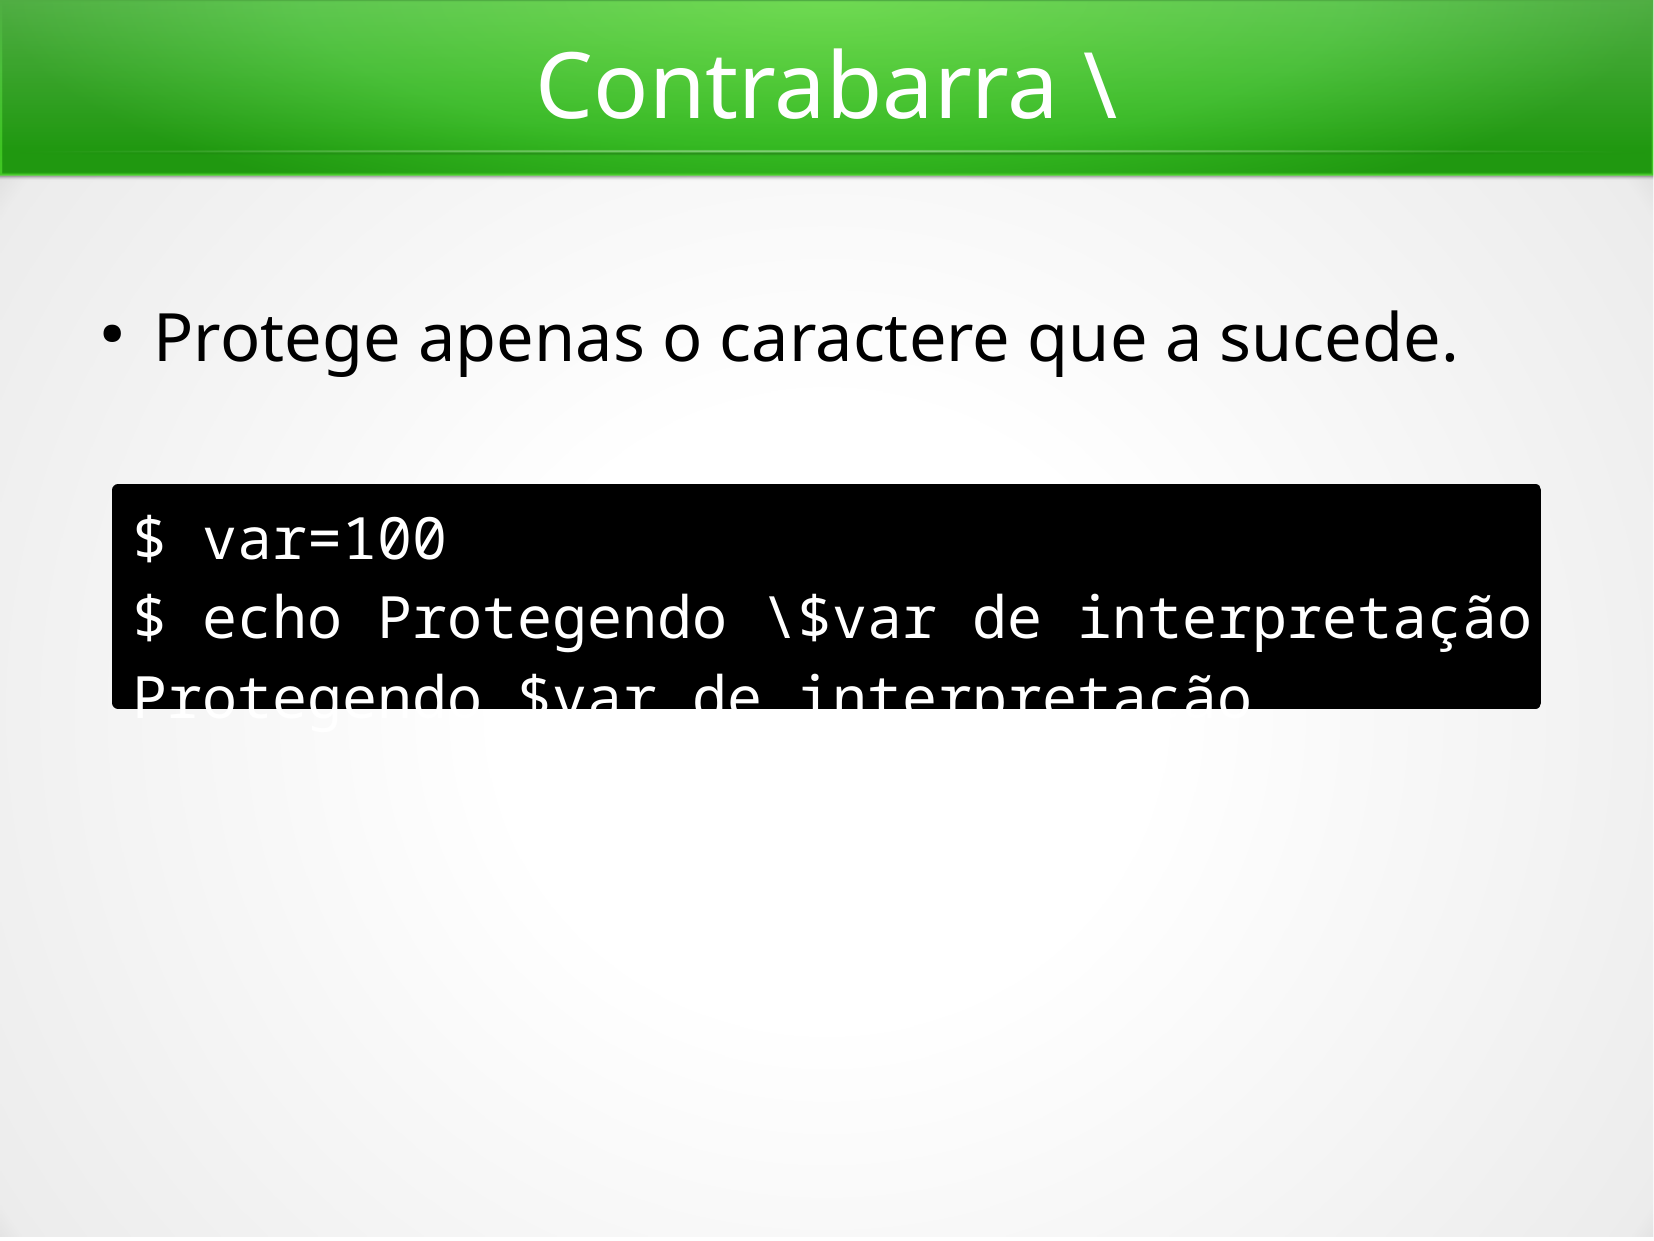

# Contrabarra \
Protege apenas o caractere que a sucede.
$ var=100
$ echo Protegendo \$var de interpretação
Protegendo $var de interpretação